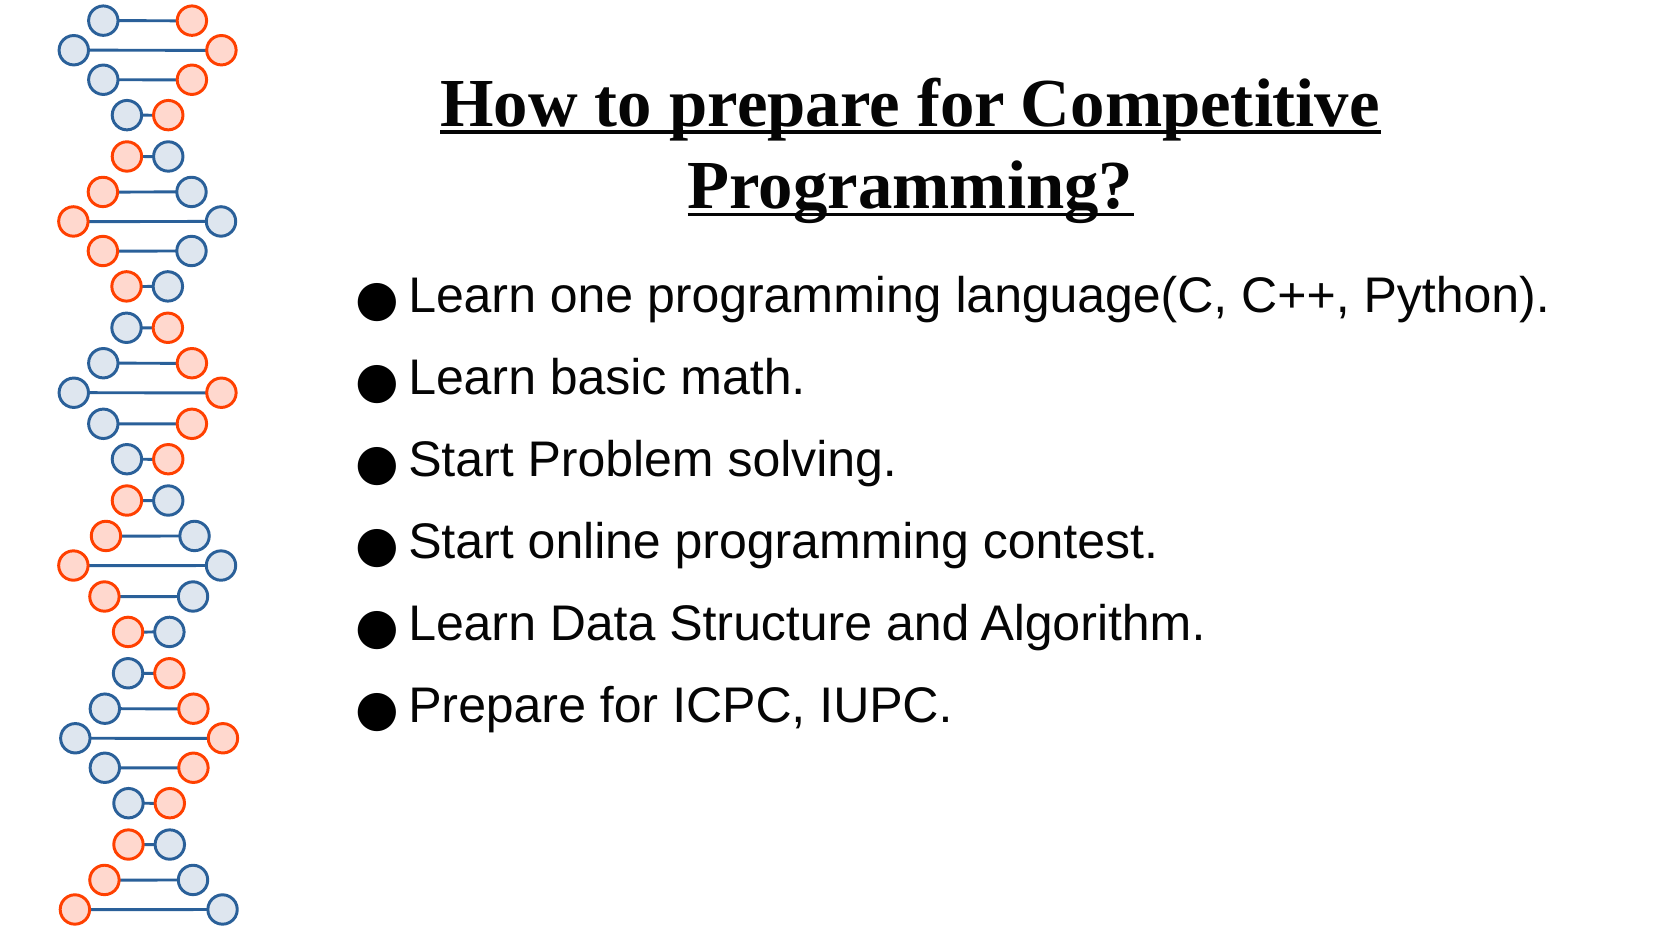

How to prepare for Competitive Programming?
Learn one programming language(C, C++, Python).
Learn basic math.
Start Problem solving.
Start online programming contest.
Learn Data Structure and Algorithm.
Prepare for ICPC, IUPC.